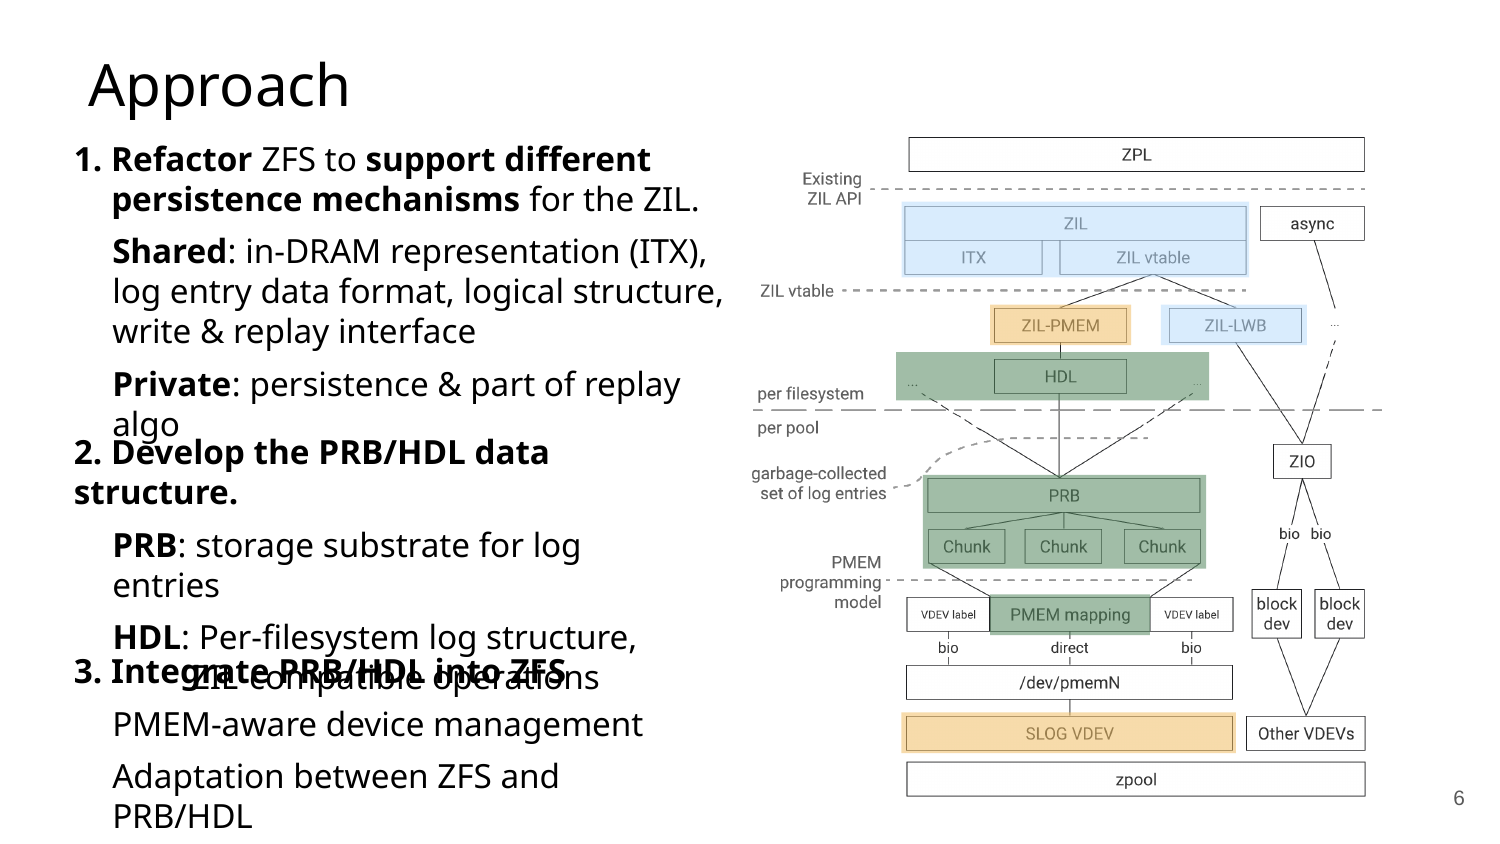

# Approach
1. Refactor ZFS to support different persistence mechanisms for the ZIL.
Shared: in-DRAM representation (ITX), log entry data format, logical structure, write & replay interface
Private: persistence & part of replay algo
2. Develop the PRB/HDL data structure.
PRB: storage substrate for log entries
HDL: Per-filesystem log structure, ZIL-compatible operations
3. Integrate PRB/HDL into ZFS
PMEM-aware device management
Adaptation between ZFS and PRB/HDL